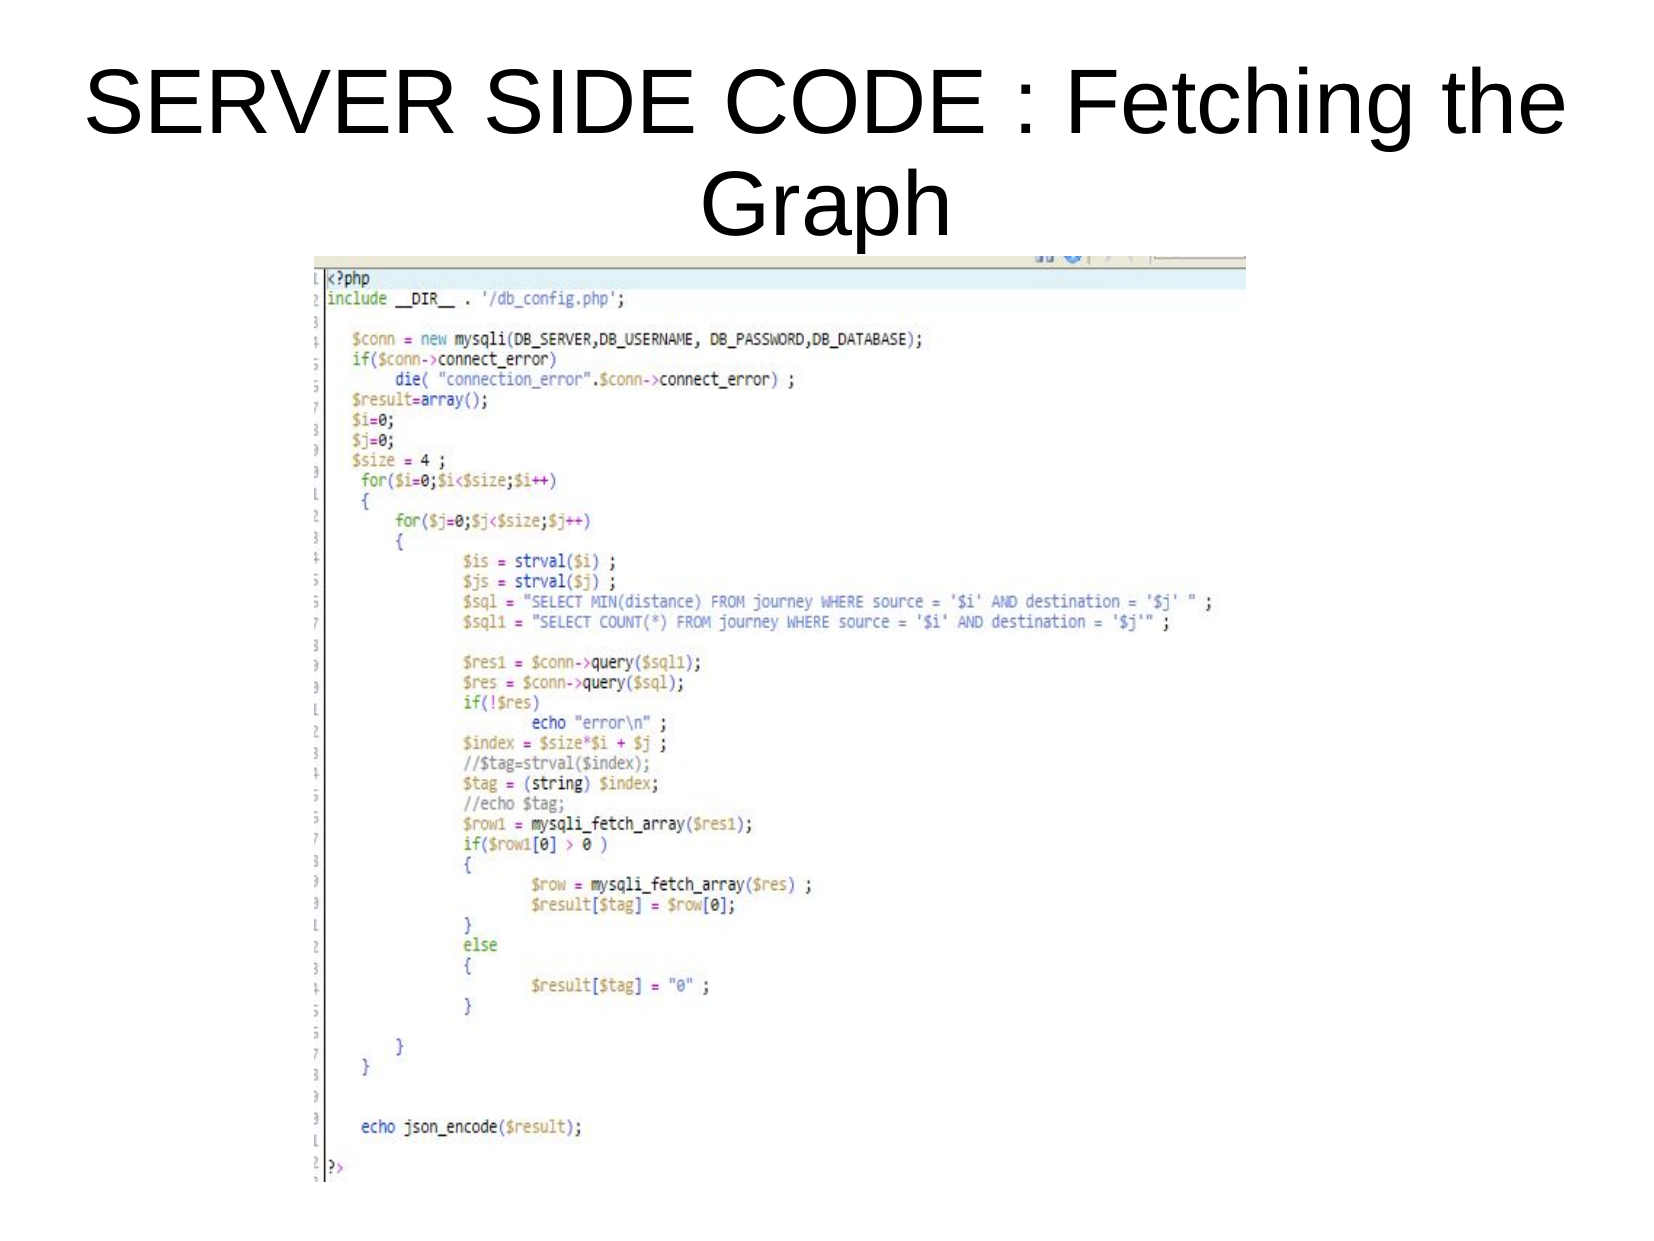

# SERVER SIDE CODE : Fetching the Graph